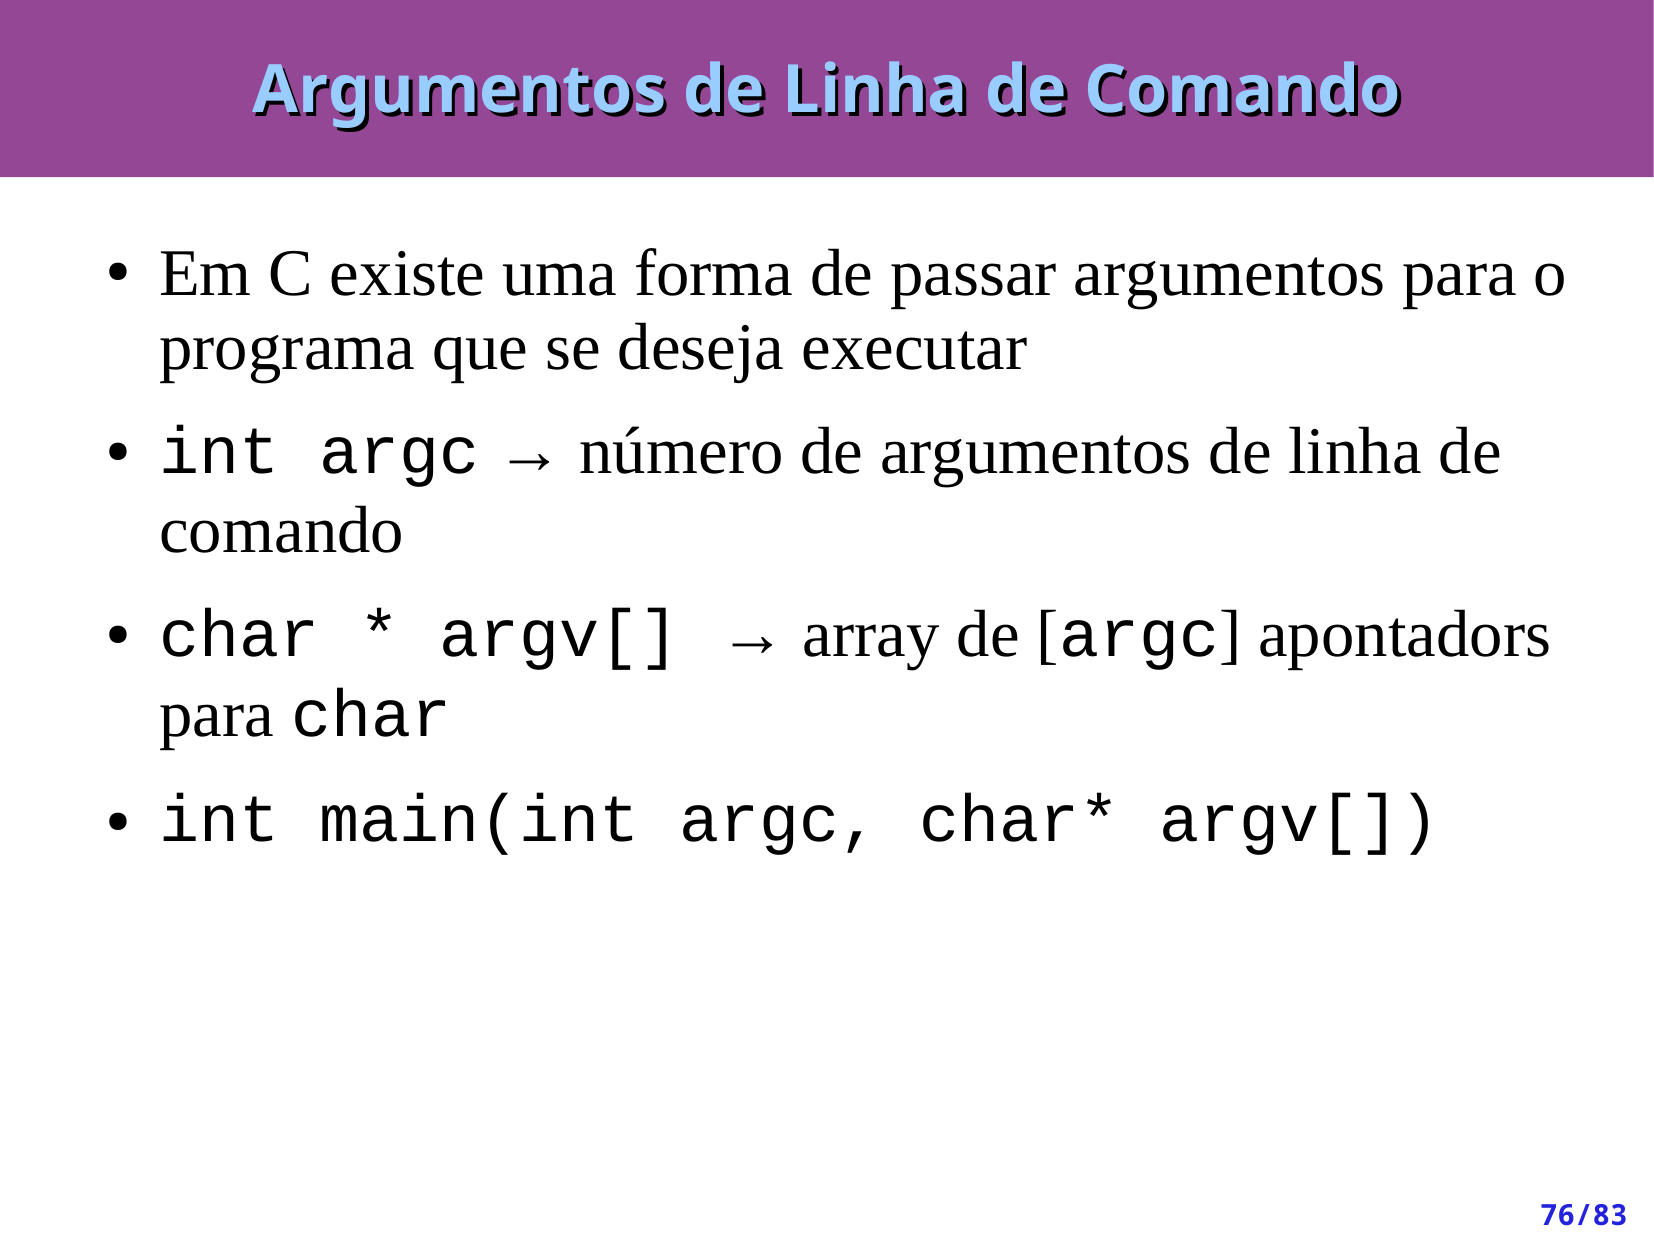

# Argumentos de Linha de Comando
Em C existe uma forma de passar argumentos para o programa que se deseja executar
int argc → número de argumentos de linha de comando
char * argv[] → array de [argc] apontadors para char
int main(int argc, char* argv[])
76